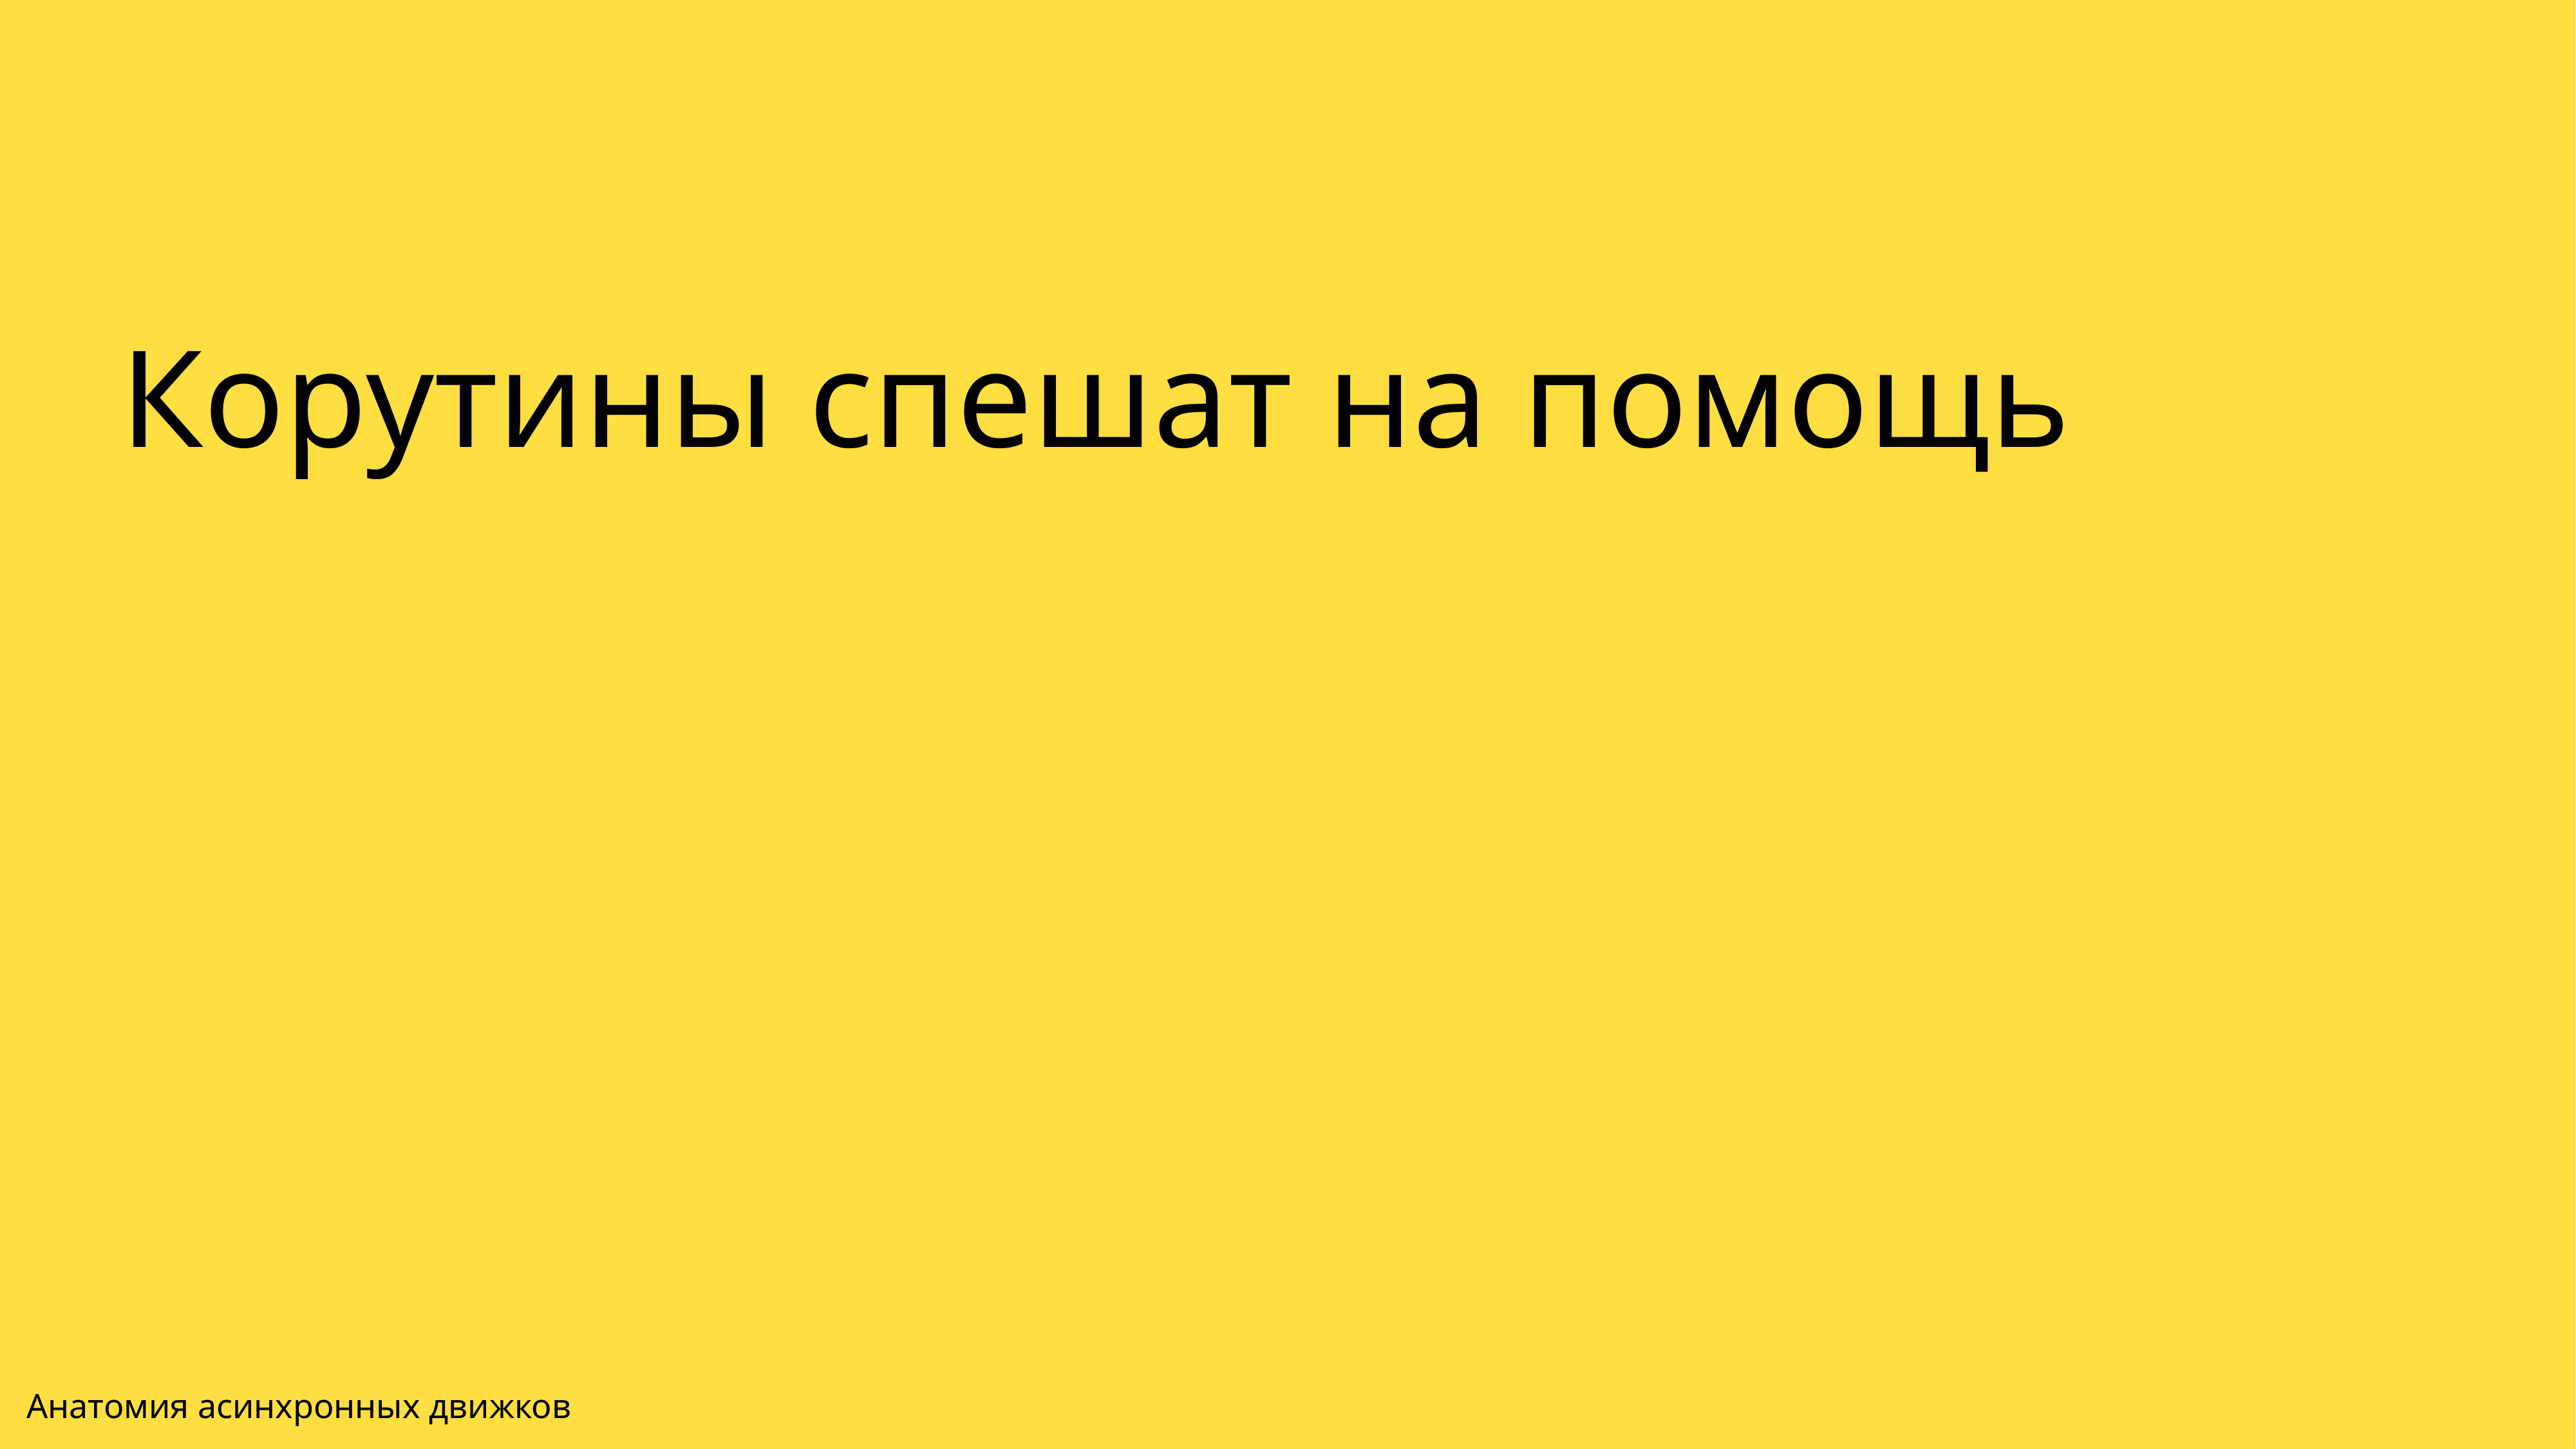

# Корутины спешат на помощь
Анатомия асинхронных движков